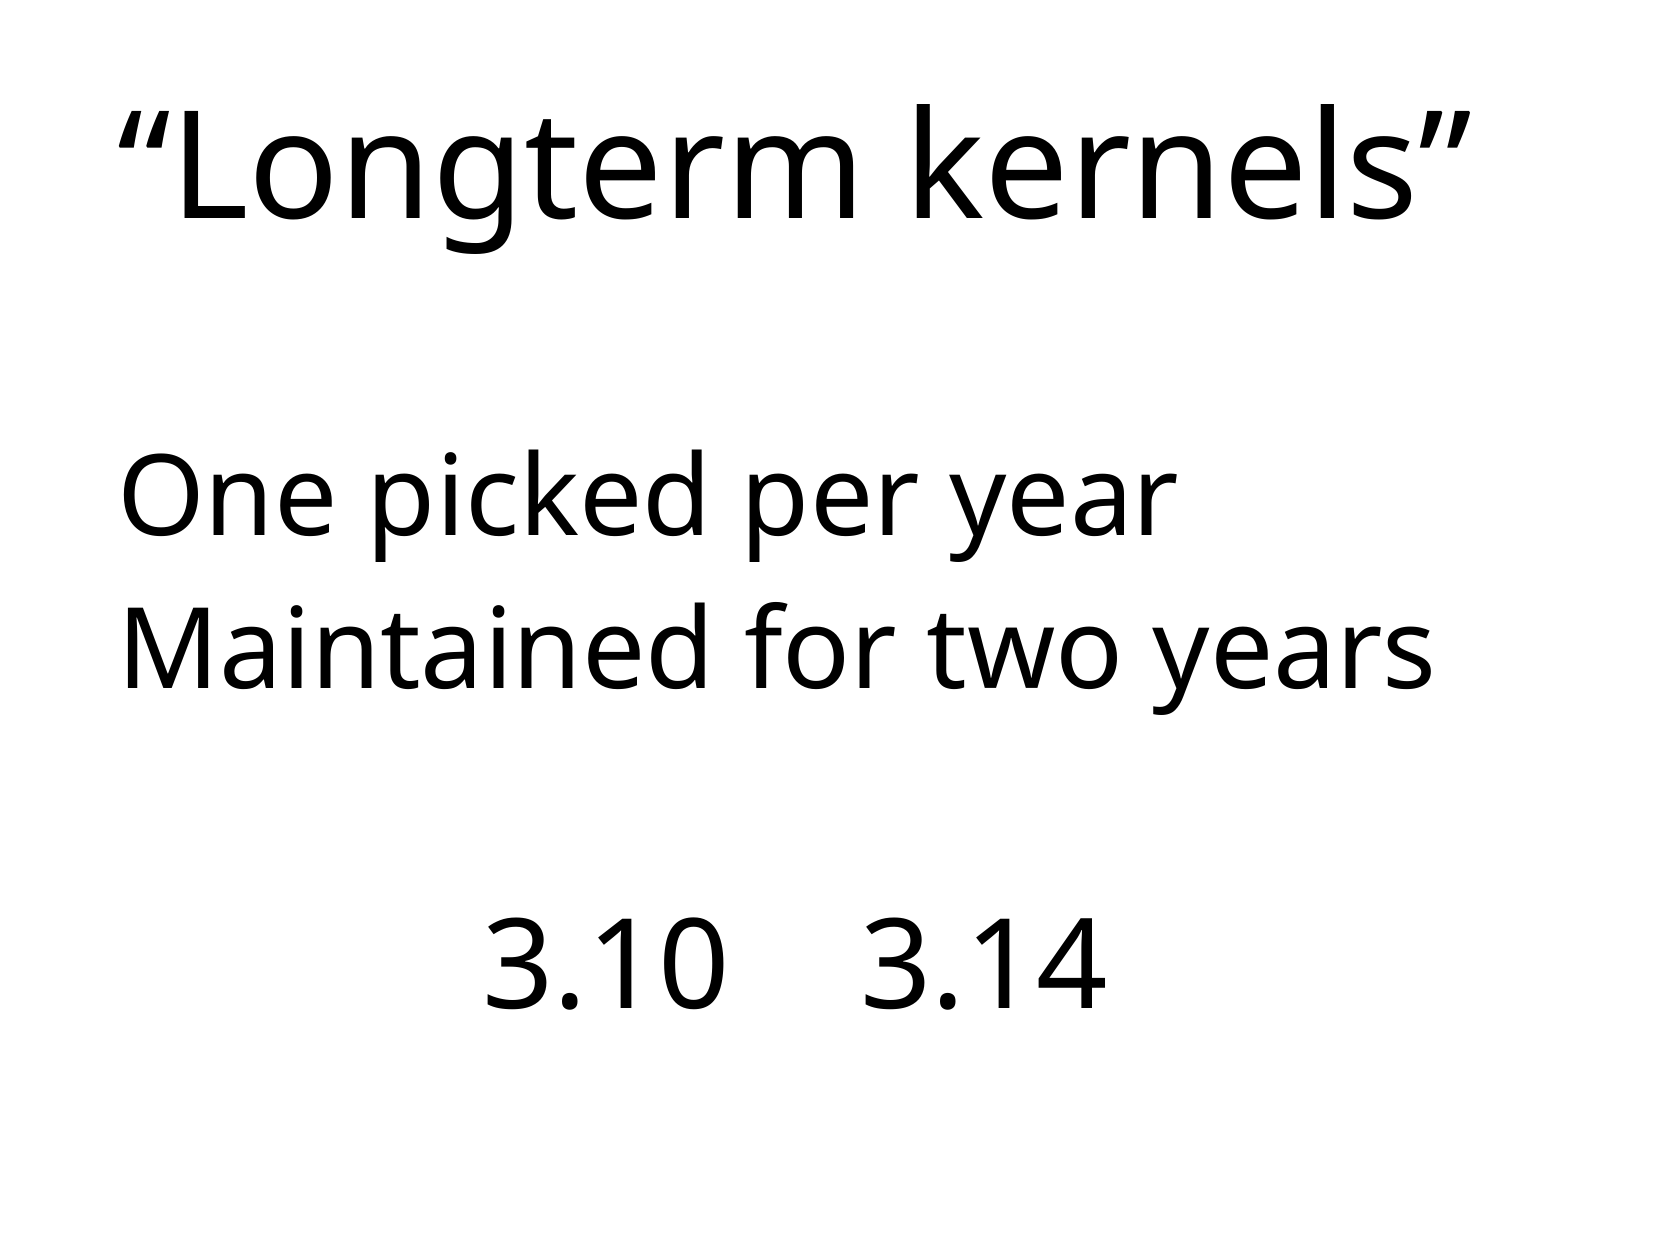

“Longterm kernels”
One picked per year
Maintained for two years
3.10 3.14
2.6.20 to 2.6.24-rc8